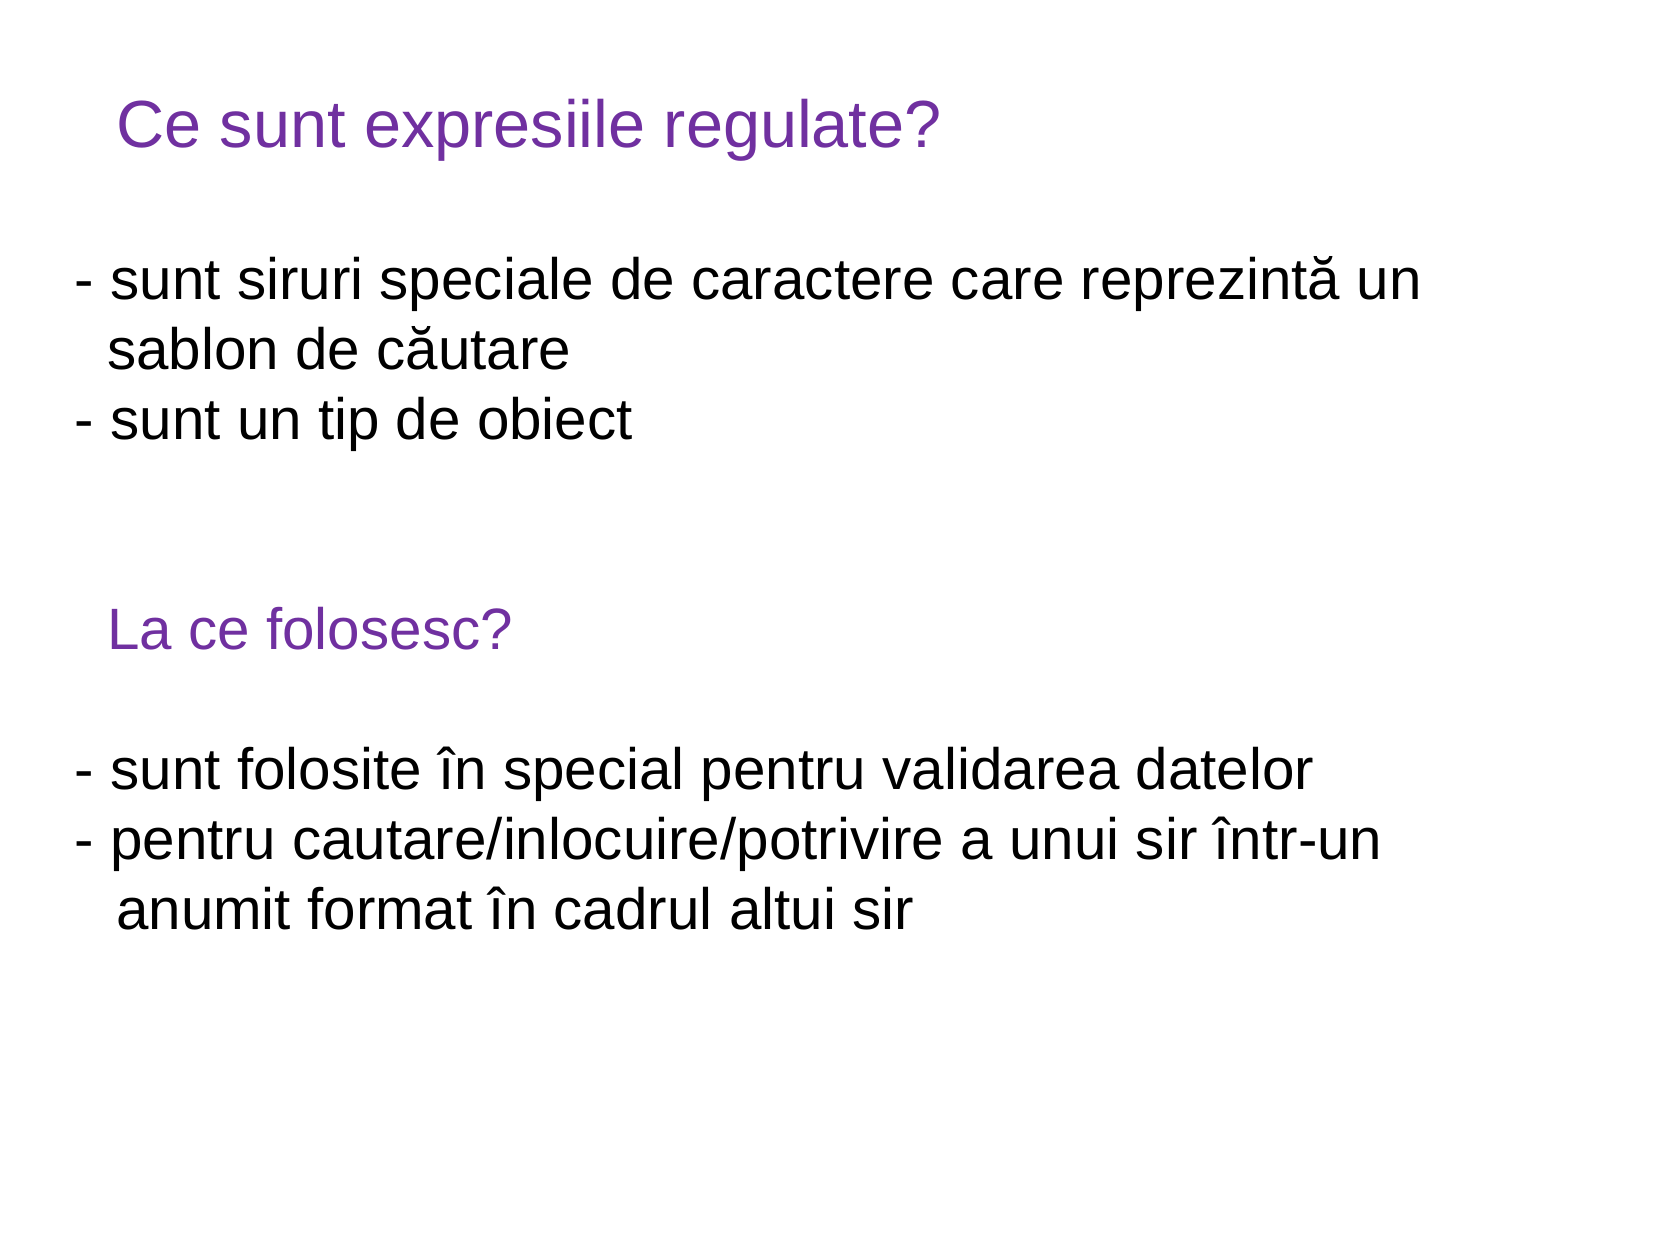

Ce sunt expresiile regulate?
 - sunt siruri speciale de caractere care reprezintă un 	 sablon de căutare
 - sunt un tip de obiect
 La ce folosesc?
 - sunt folosite în special pentru validarea datelor
 - pentru cautare/inlocuire/potrivire a unui sir într-un 	 	anumit format în cadrul altui sir